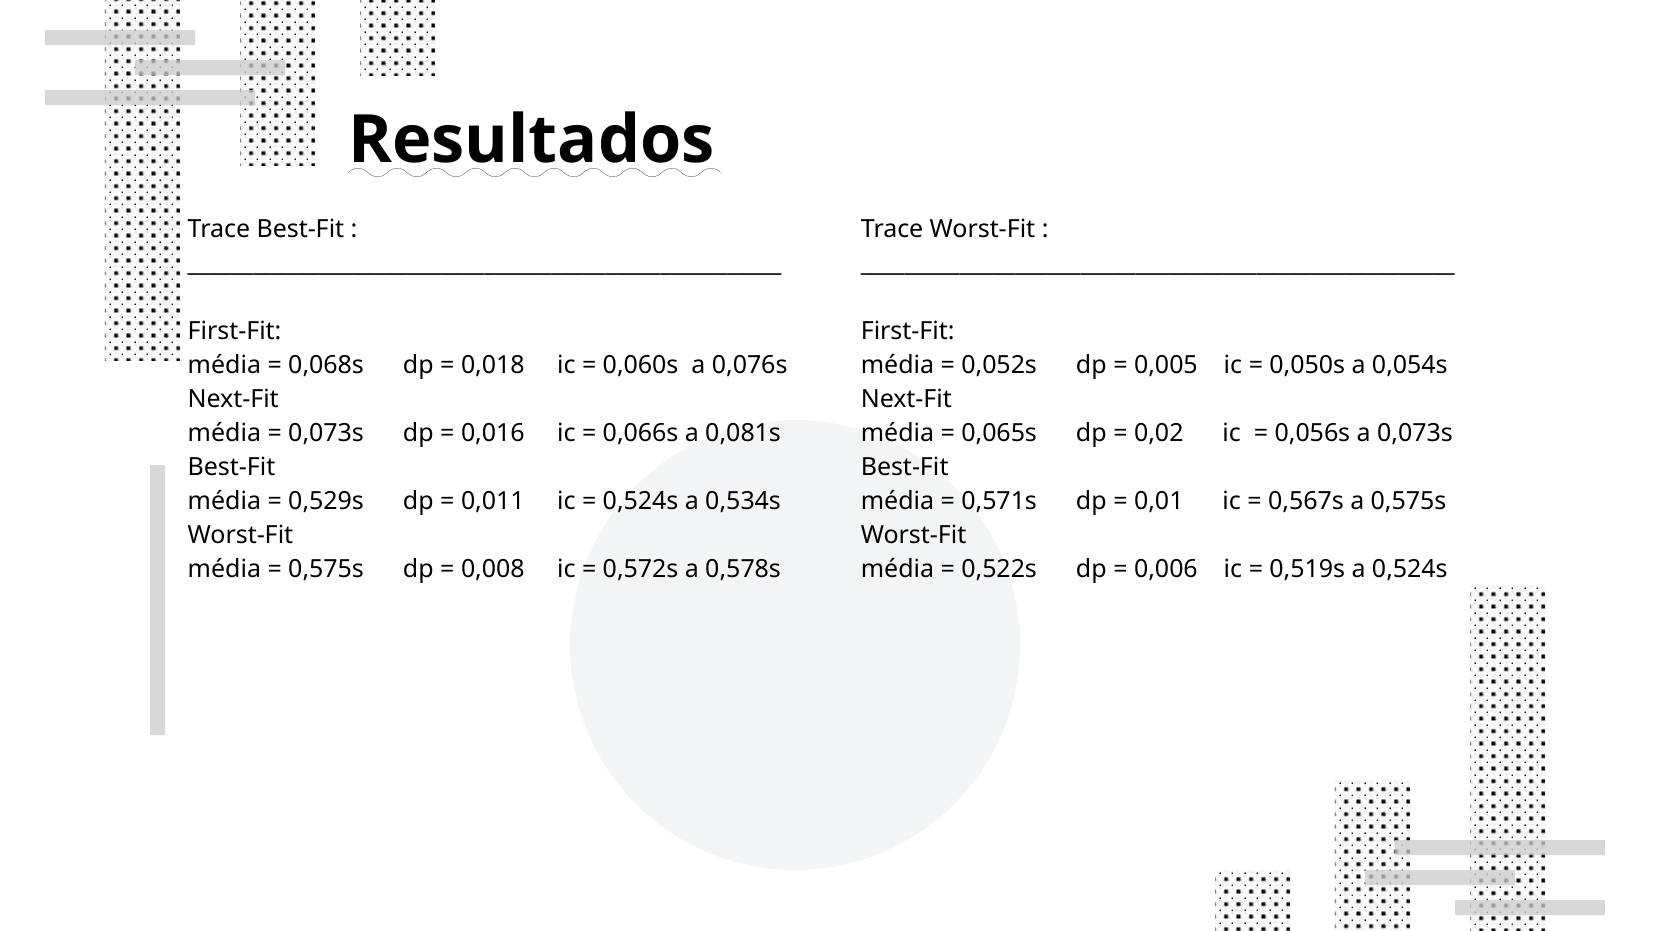

# Resultados
Trace Best-Fit :
______________________________________________________
First-Fit:
média = 0,068s dp = 0,018 ic = 0,060s a 0,076s
Next-Fit
média = 0,073s dp = 0,016 ic = 0,066s a 0,081s
Best-Fit
média = 0,529s dp = 0,011 ic = 0,524s a 0,534s
Worst-Fit
média = 0,575s dp = 0,008 ic = 0,572s a 0,578s
Trace Worst-Fit :
______________________________________________________
First-Fit:
média = 0,052s dp = 0,005 ic = 0,050s a 0,054s
Next-Fit
média = 0,065s dp = 0,02 ic = 0,056s a 0,073s
Best-Fit
média = 0,571s dp = 0,01 ic = 0,567s a 0,575s
Worst-Fit
média = 0,522s dp = 0,006 ic = 0,519s a 0,524s